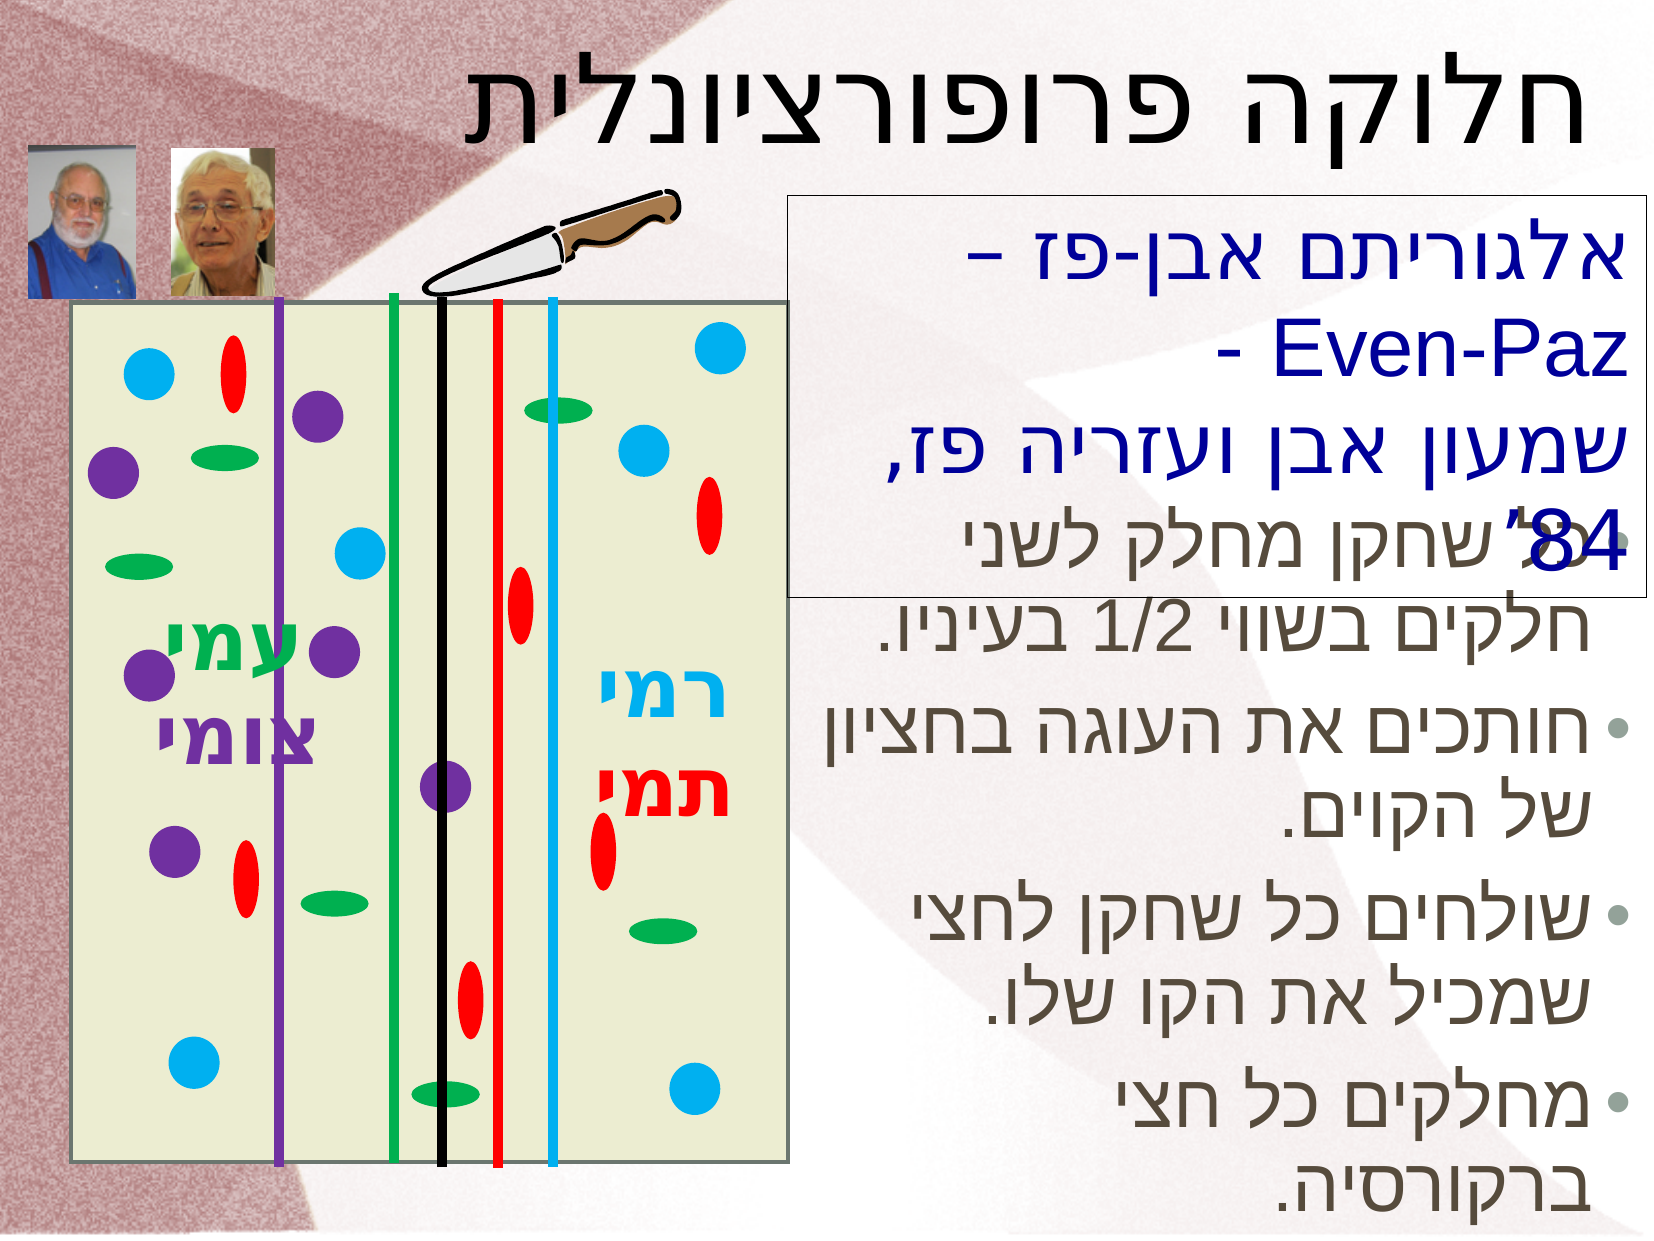

# חלוקה פרופורציונלית
אלגוריתם אבן-פז – Even-Paz -
שמעון אבן ועזריה פז, 84’
כל שחקן מחלק לשני חלקים בשווי 1/2 בעיניו.
חותכים את העוגה בחציון של הקוים.
שולחים כל שחקן לחצי שמכיל את הקו שלו.
מחלקים כל חצי ברקורסיה.
עמי
רמי
צומי
תמי